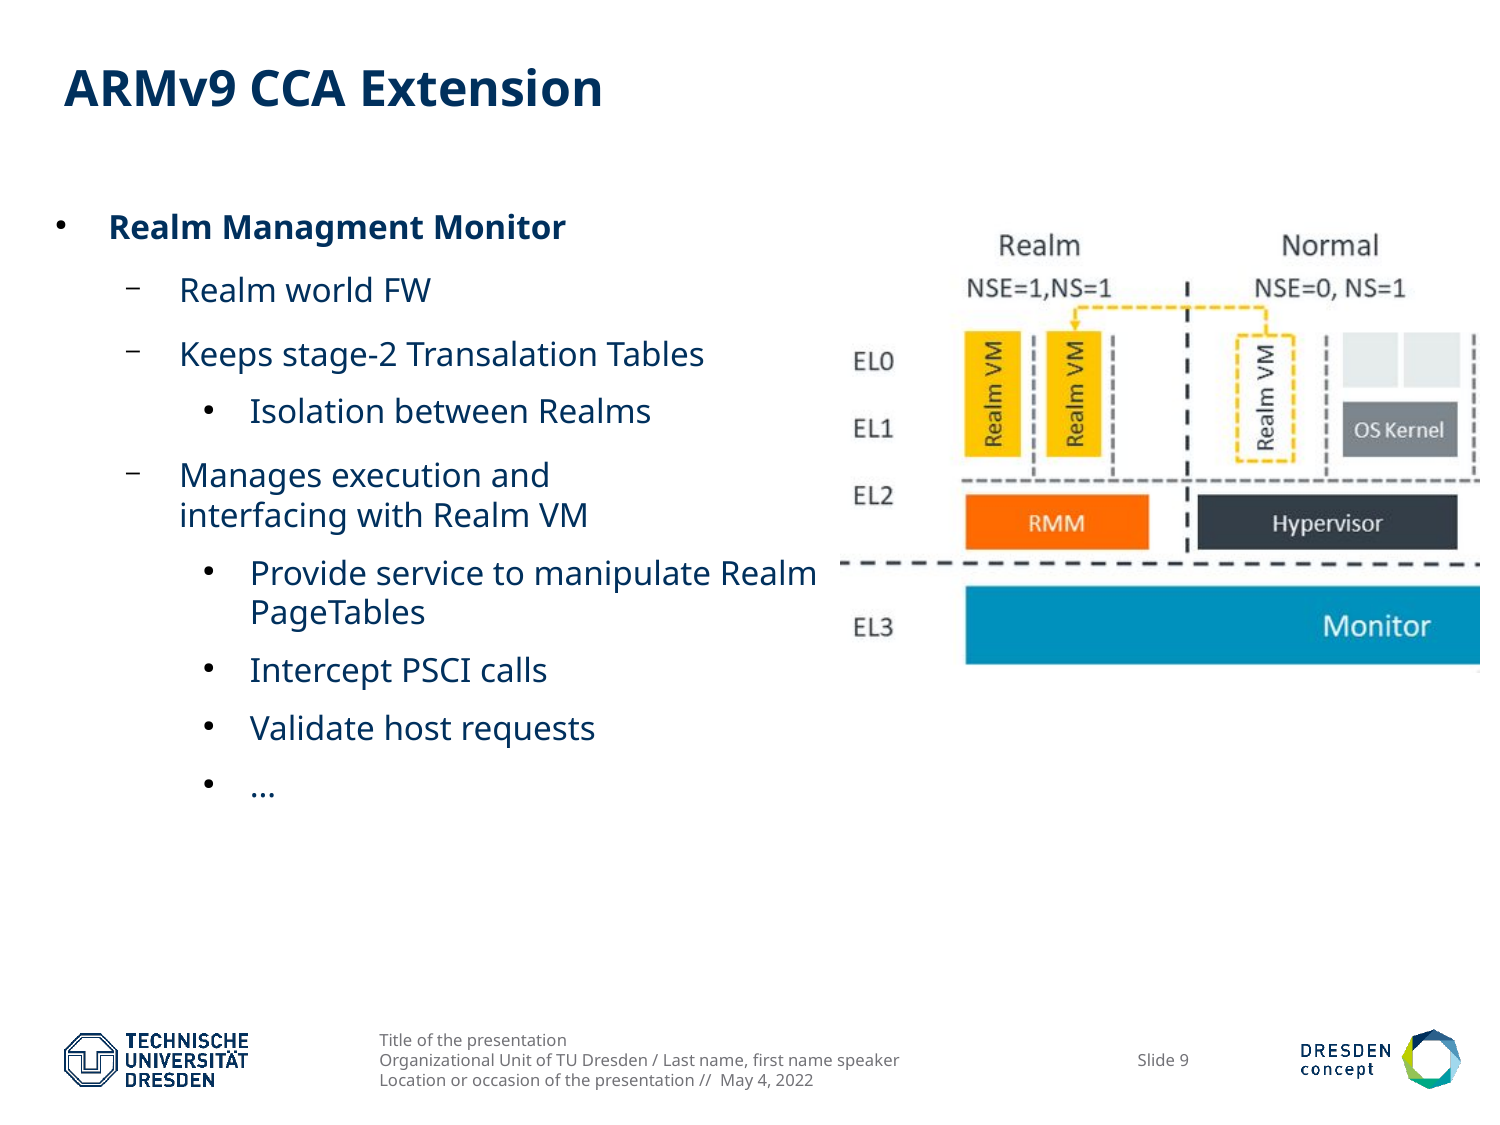

# ARMv9 CCA Extension
Realm Managment Monitor
Realm world FW
Keeps stage-2 Transalation Tables
Isolation between Realms
Manages execution and
interfacing with Realm VM
Provide service to manipulate Realm PageTables
Intercept PSCI calls
Validate host requests
…